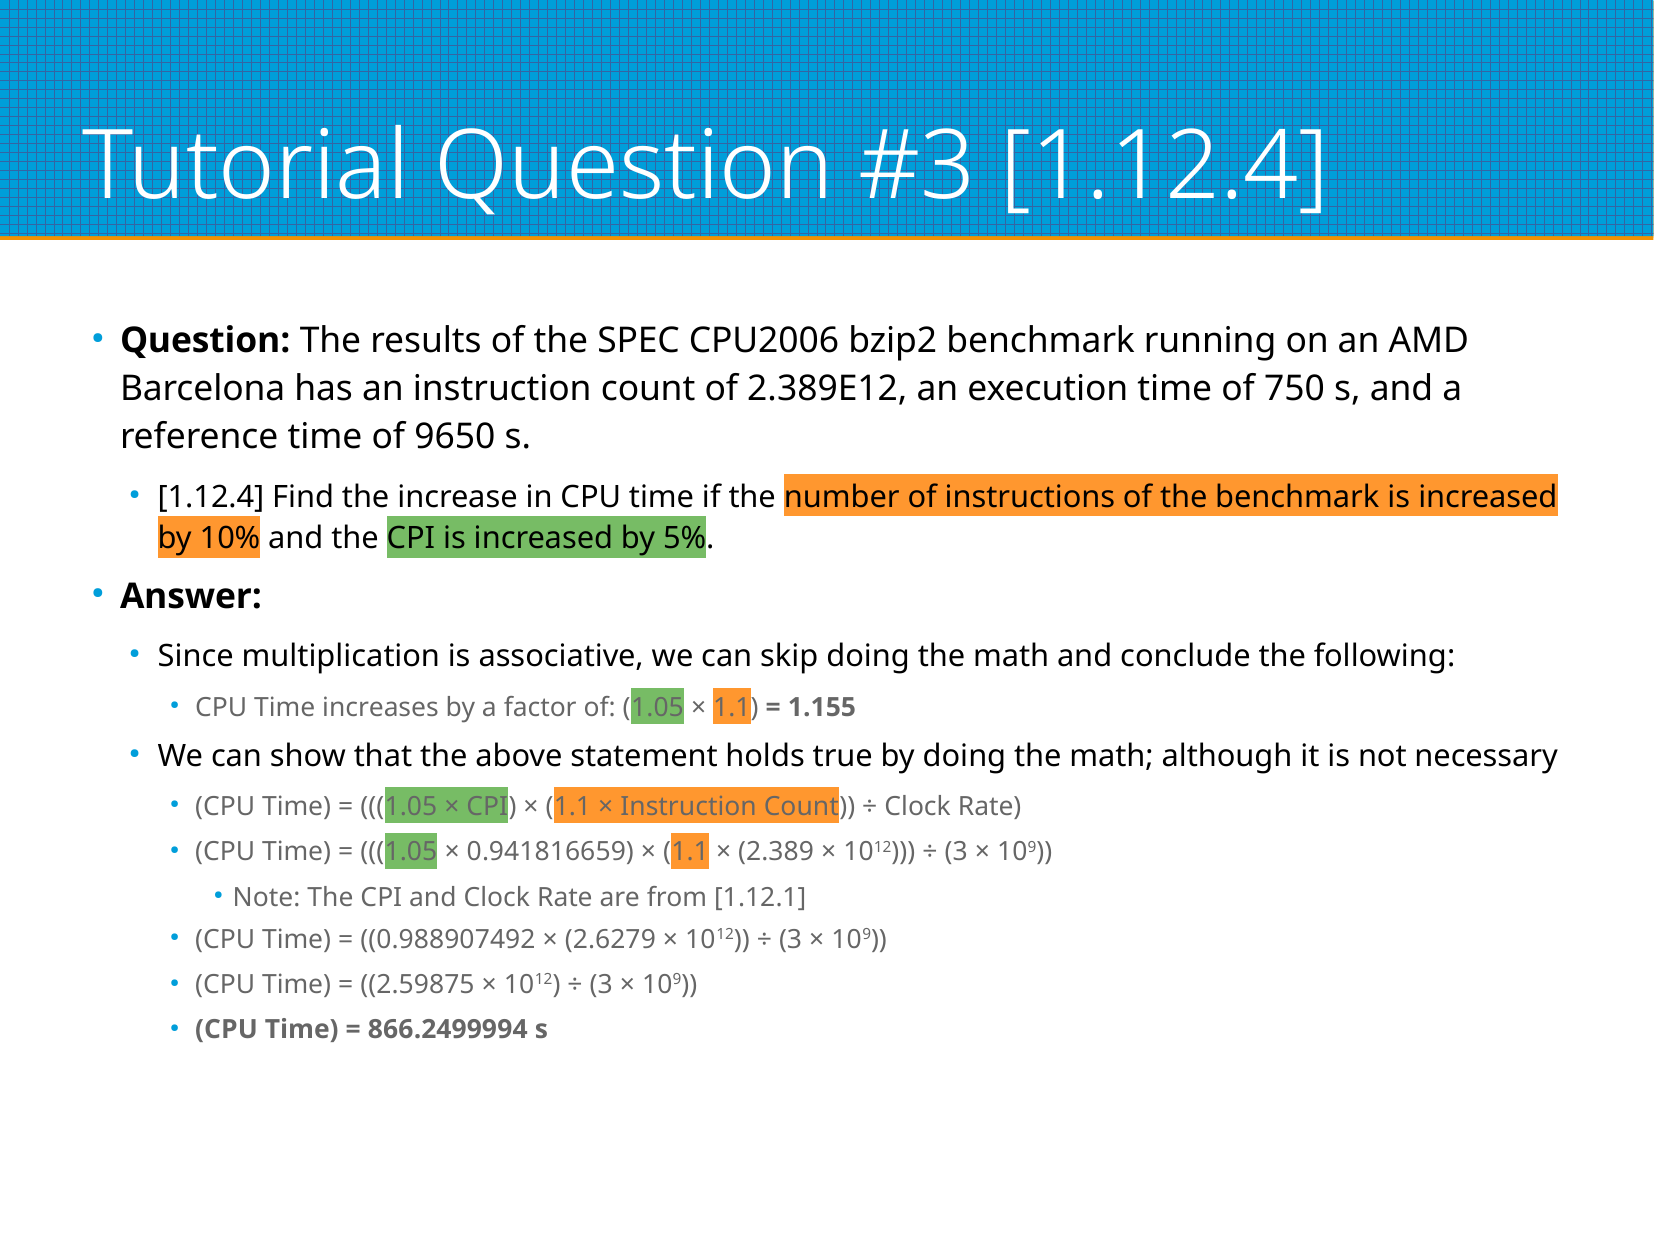

# Tutorial Question #3 [1.12.4]
Question: The results of the SPEC CPU2006 bzip2 benchmark running on an AMD Barcelona has an instruction count of 2.389E12, an execution time of 750 s, and a reference time of 9650 s.
[1.12.4] Find the increase in CPU time if the number of instructions of the benchmark is increased by 10% and the CPI is increased by 5%.
Answer:
Since multiplication is associative, we can skip doing the math and conclude the following:
CPU Time increases by a factor of: (1.05 × 1.1) = 1.155
We can show that the above statement holds true by doing the math; although it is not necessary
(CPU Time) = (((1.05 × CPI) × (1.1 × Instruction Count)) ÷ Clock Rate)
(CPU Time) = (((1.05 × 0.941816659) × (1.1 × (2.389 × 1012))) ÷ (3 × 109))
Note: The CPI and Clock Rate are from [1.12.1]
(CPU Time) = ((0.988907492 × (2.6279 × 1012)) ÷ (3 × 109))
(CPU Time) = ((2.59875 × 1012) ÷ (3 × 109))
(CPU Time) = 866.2499994 s